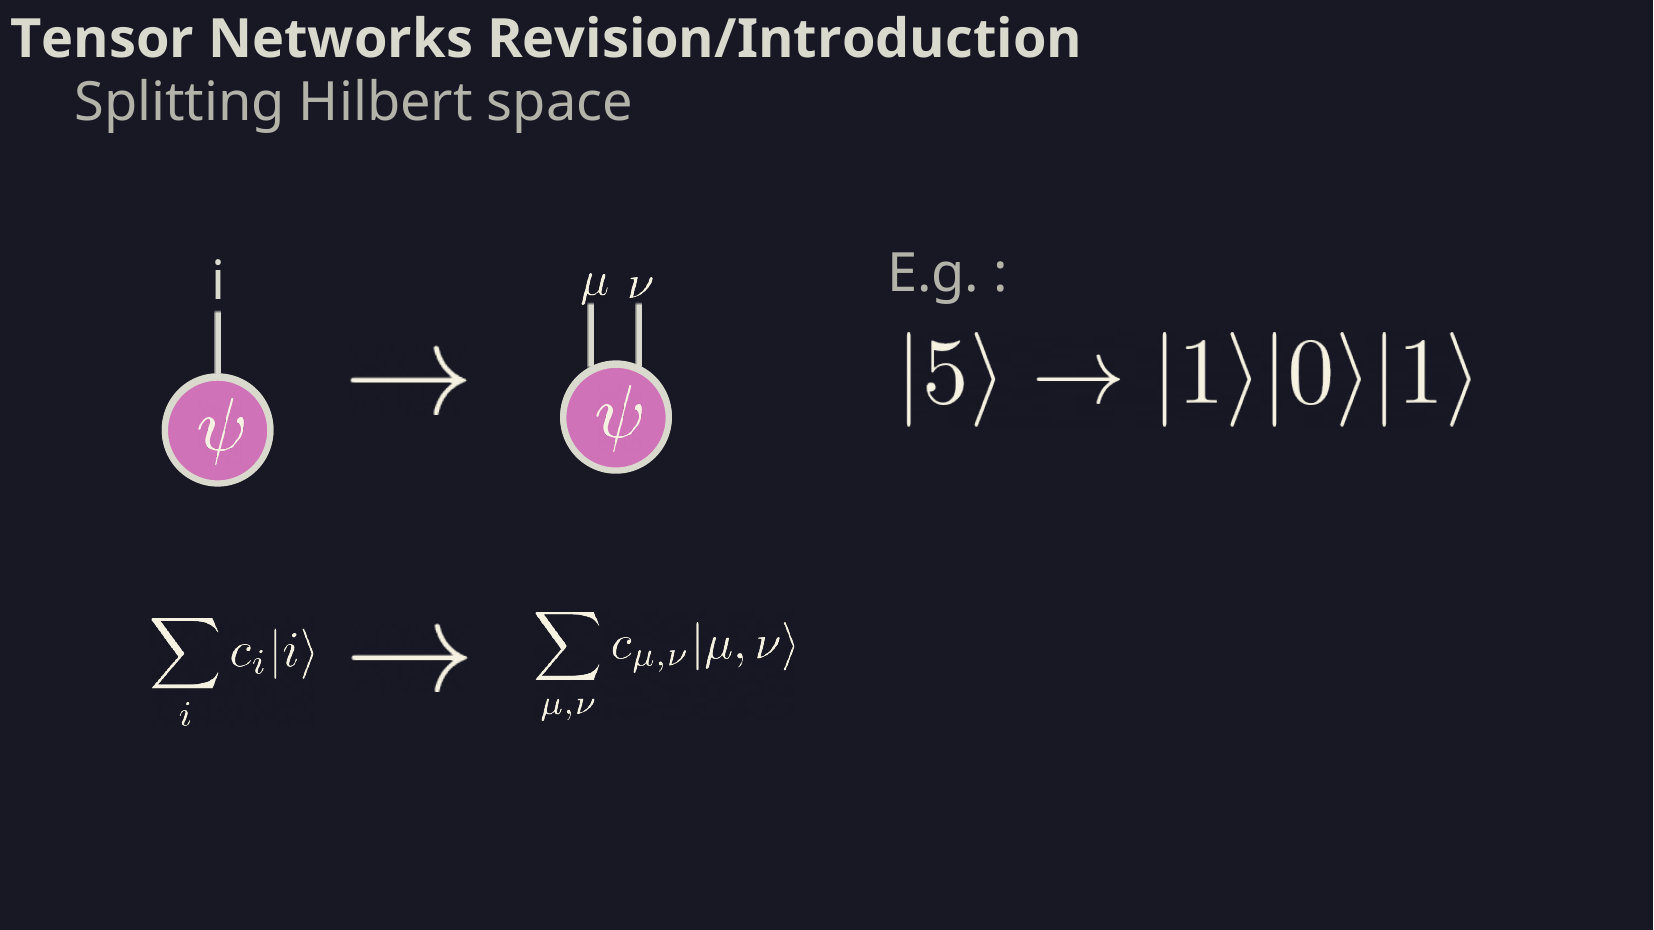

Tensor Networks Revision/Introduction
Splitting Hilbert space
E.g. :
i